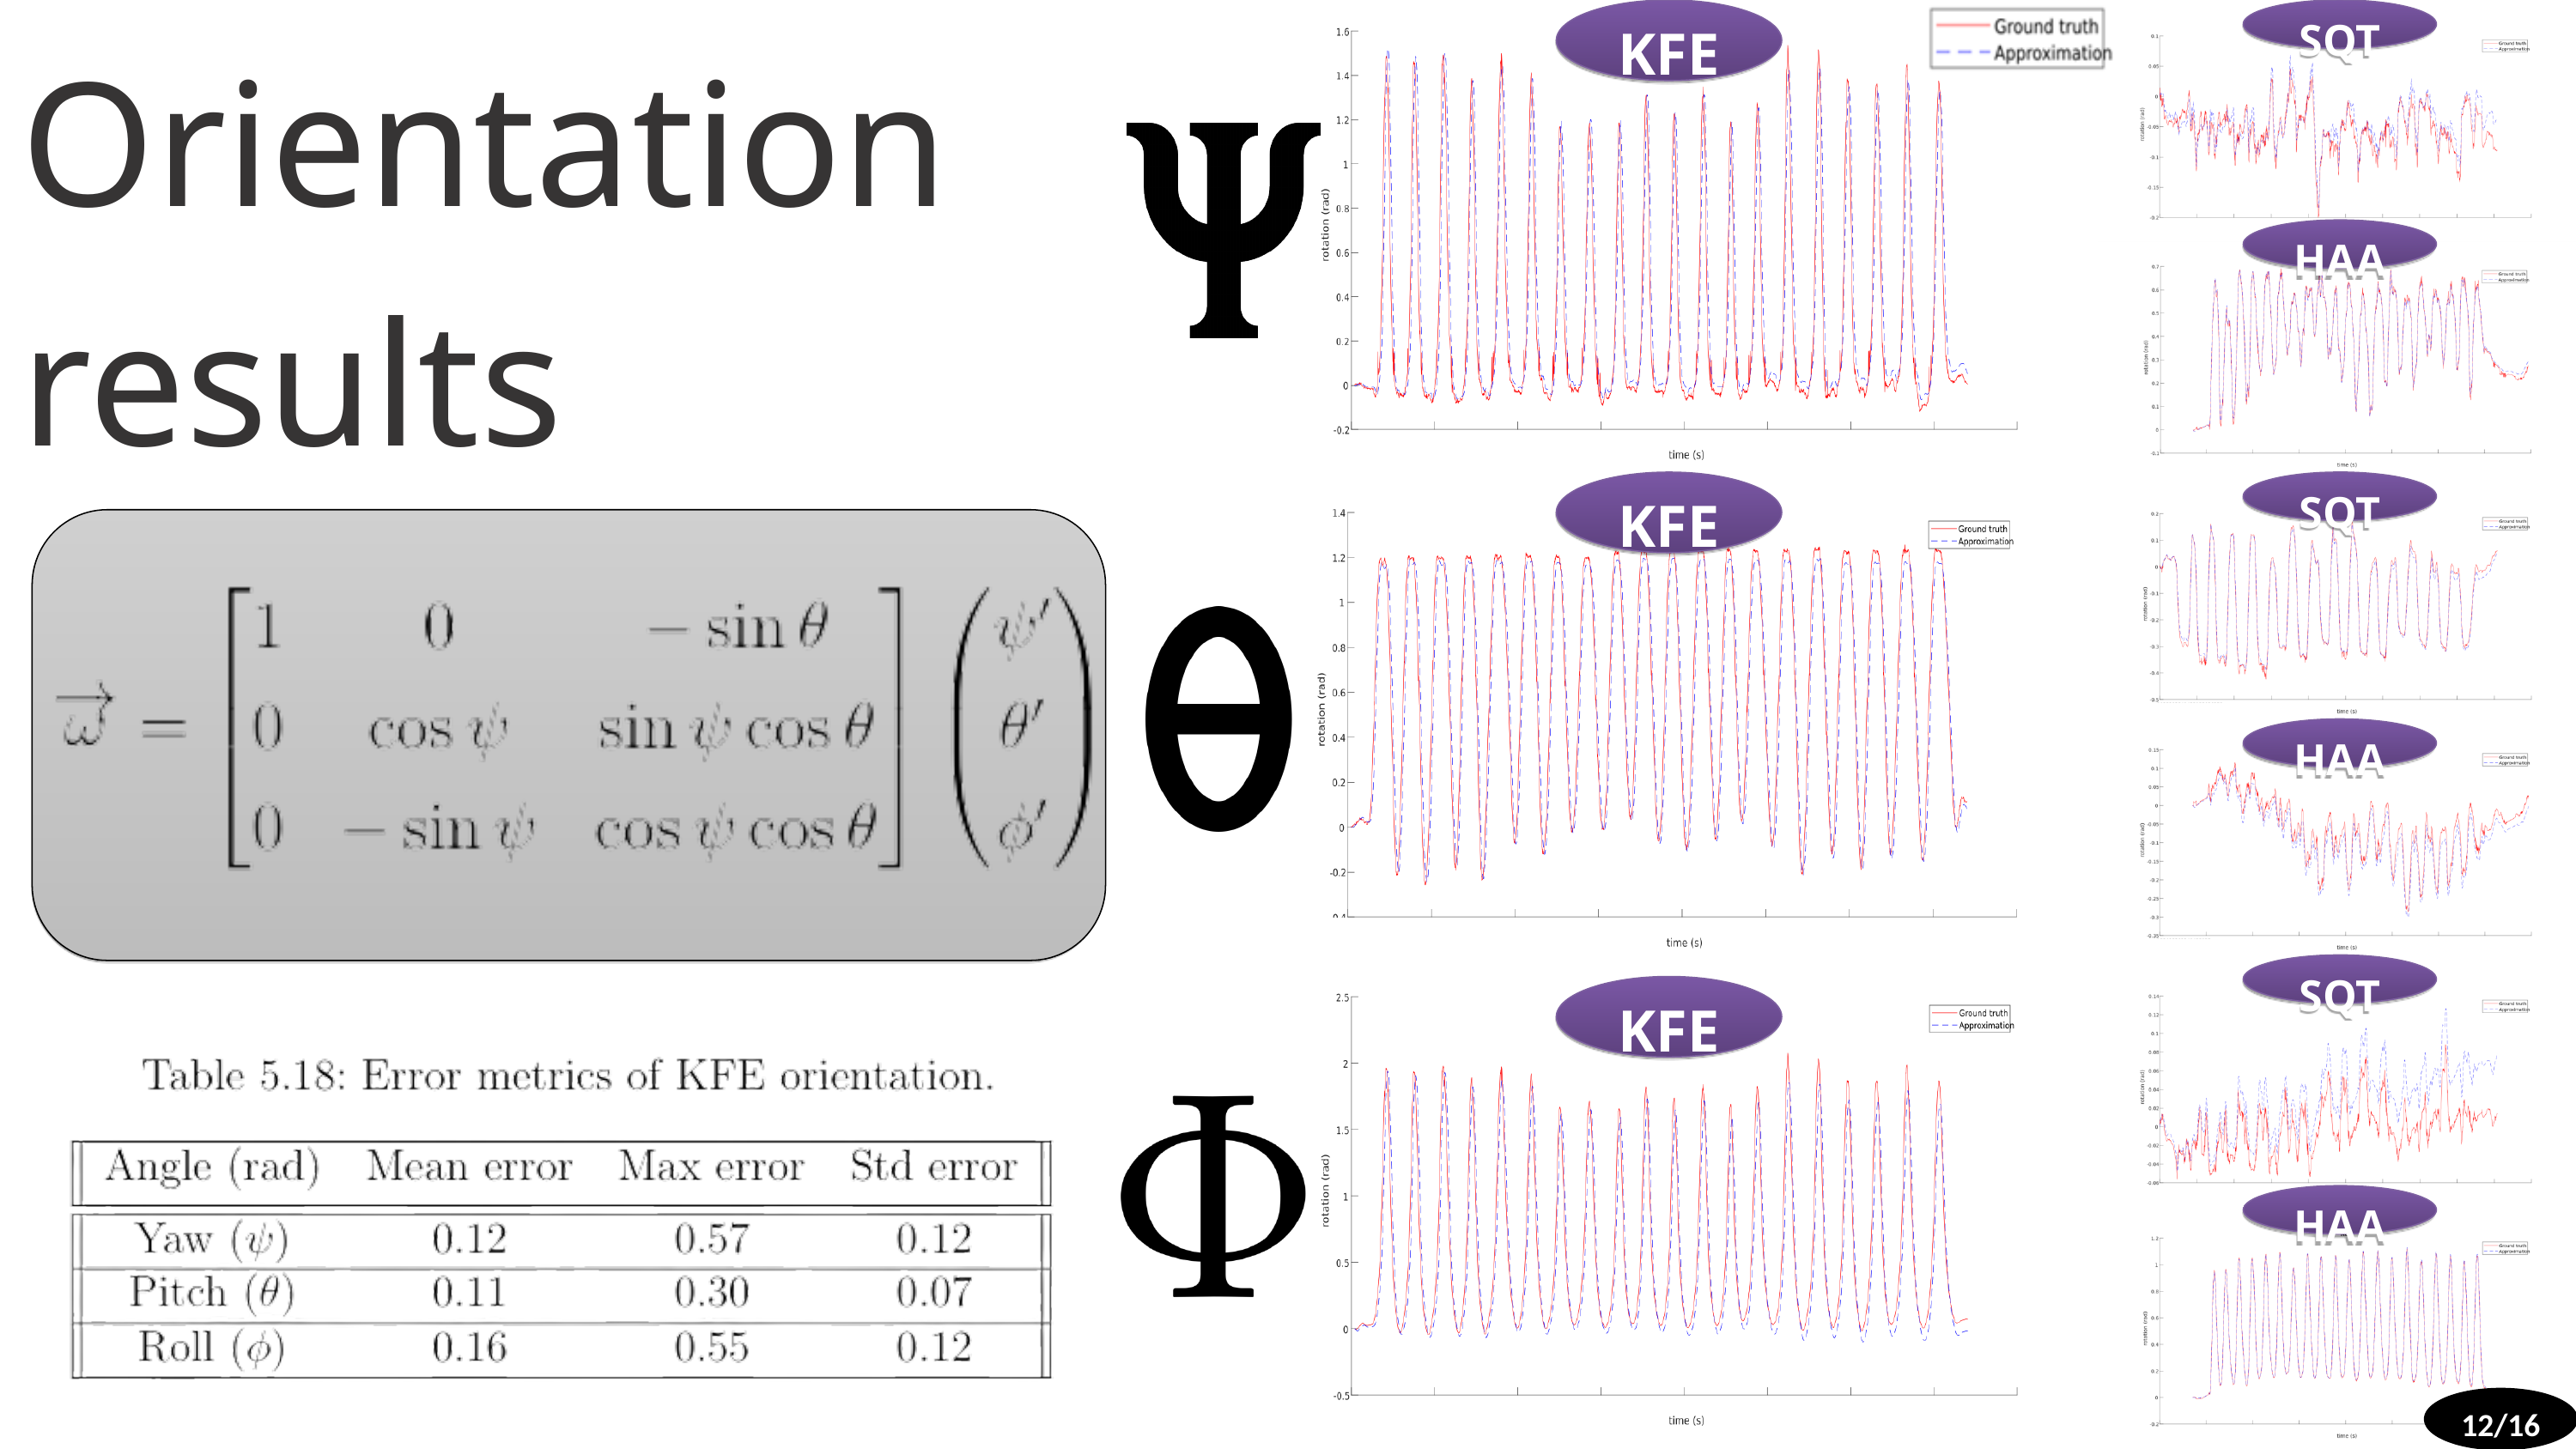

Orientation results
KFE
SQT
HAA
KFE
SQT
HAA
SQT
KFE
HAA
12/16